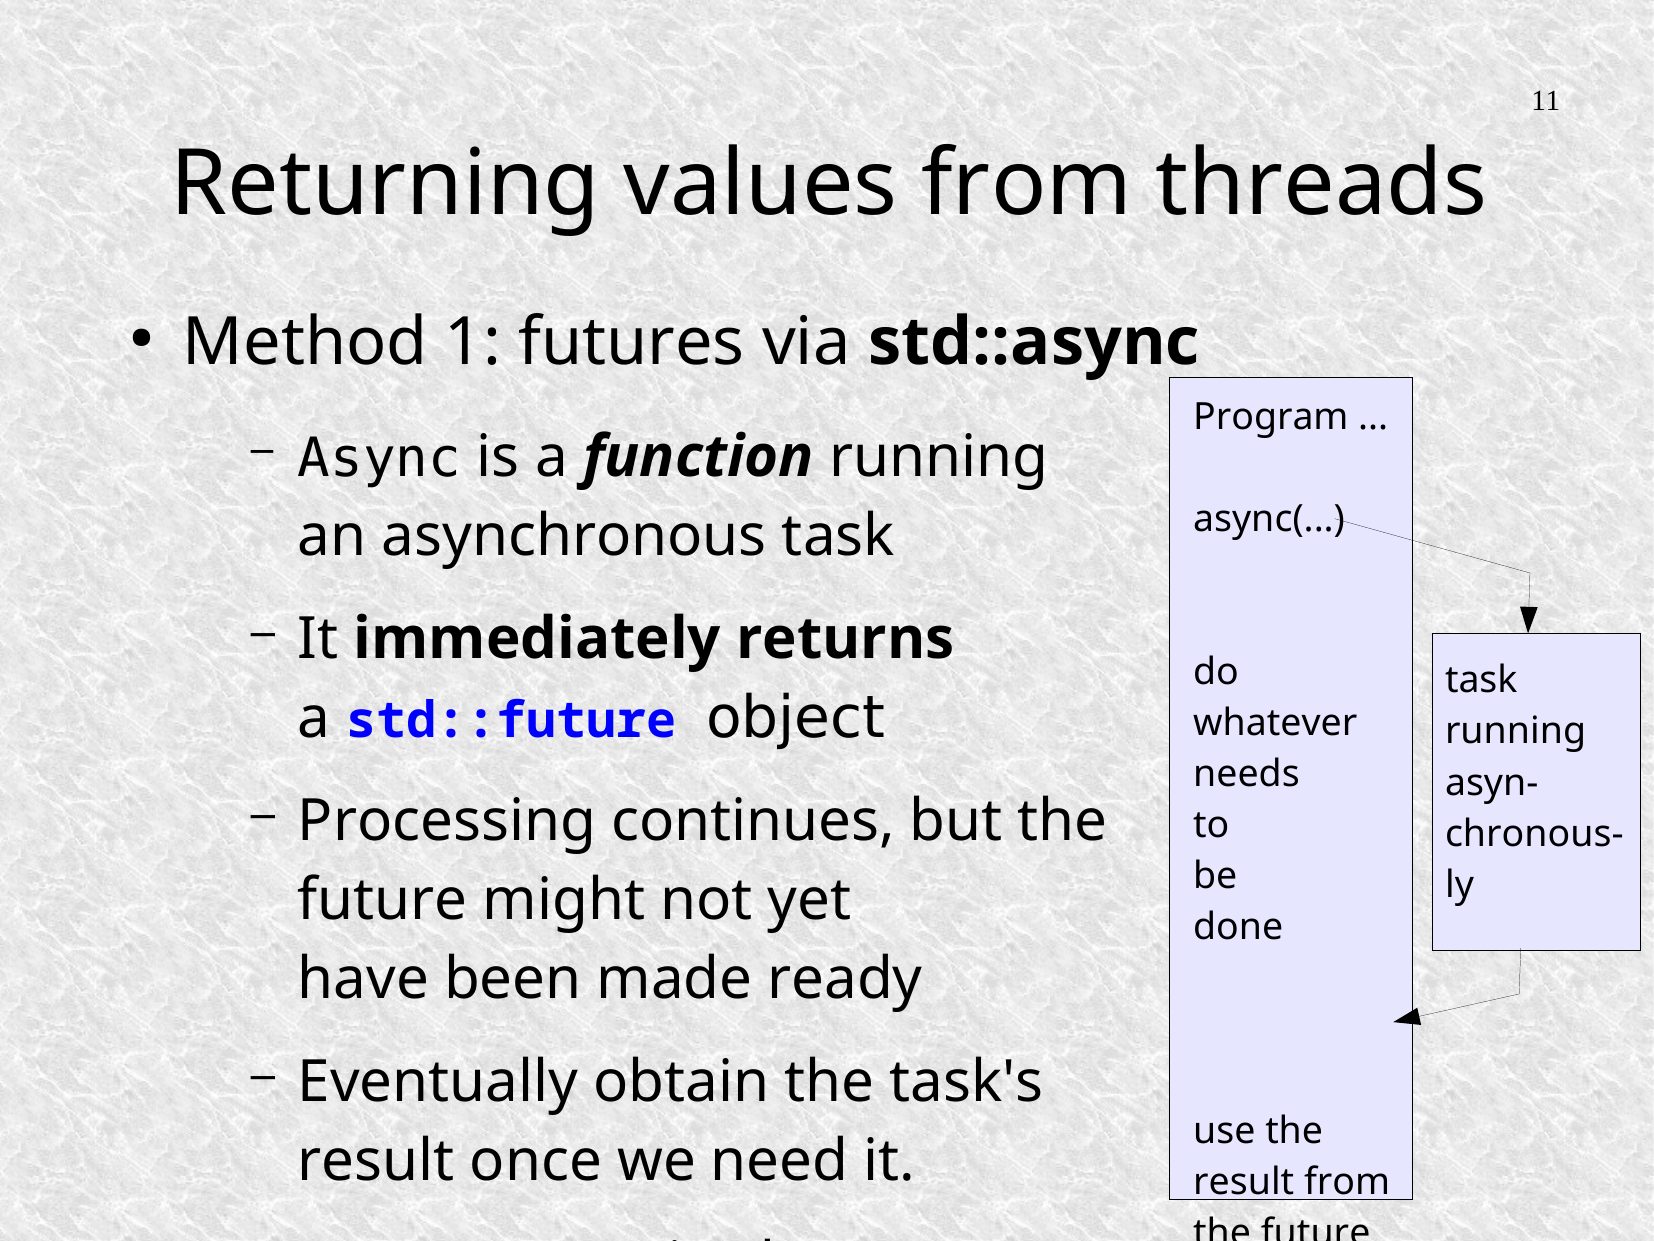

# Returning values from threads
11
Method 1: futures via std::async
Async is a function running
an asynchronous task
It immediately returns
a std::future object
Processing continues, but the
future might not yet
have been made ready
Eventually obtain the task's
result once we need it.
No join required.
Program ...
async(...)
do
whatever
needs
to
be
done
use the
result from
the future
task
running
asyn-
chronous-
ly